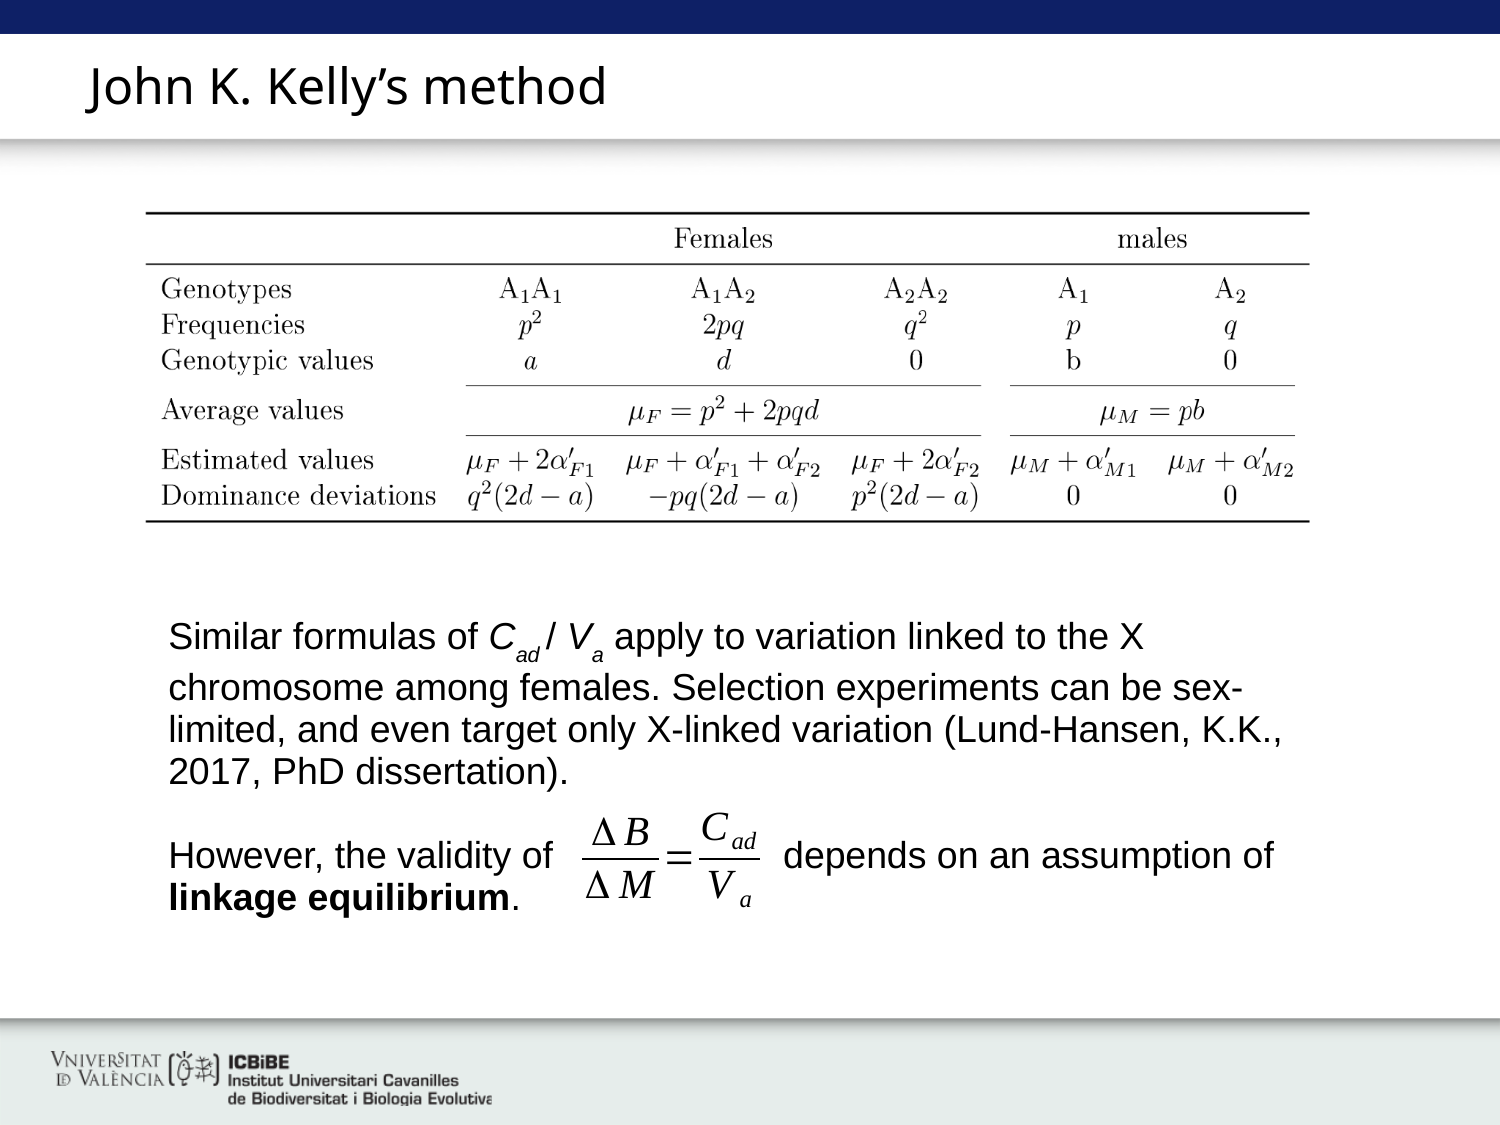

# John K. Kelly’s method
Similar formulas of Cad / Va apply to variation linked to the X chromosome among females. Selection experiments can be sex-limited, and even target only X-linked variation (Lund-Hansen, K.K., 2017, PhD dissertation).
However, the validity of depends on an assumption of linkage equilibrium.